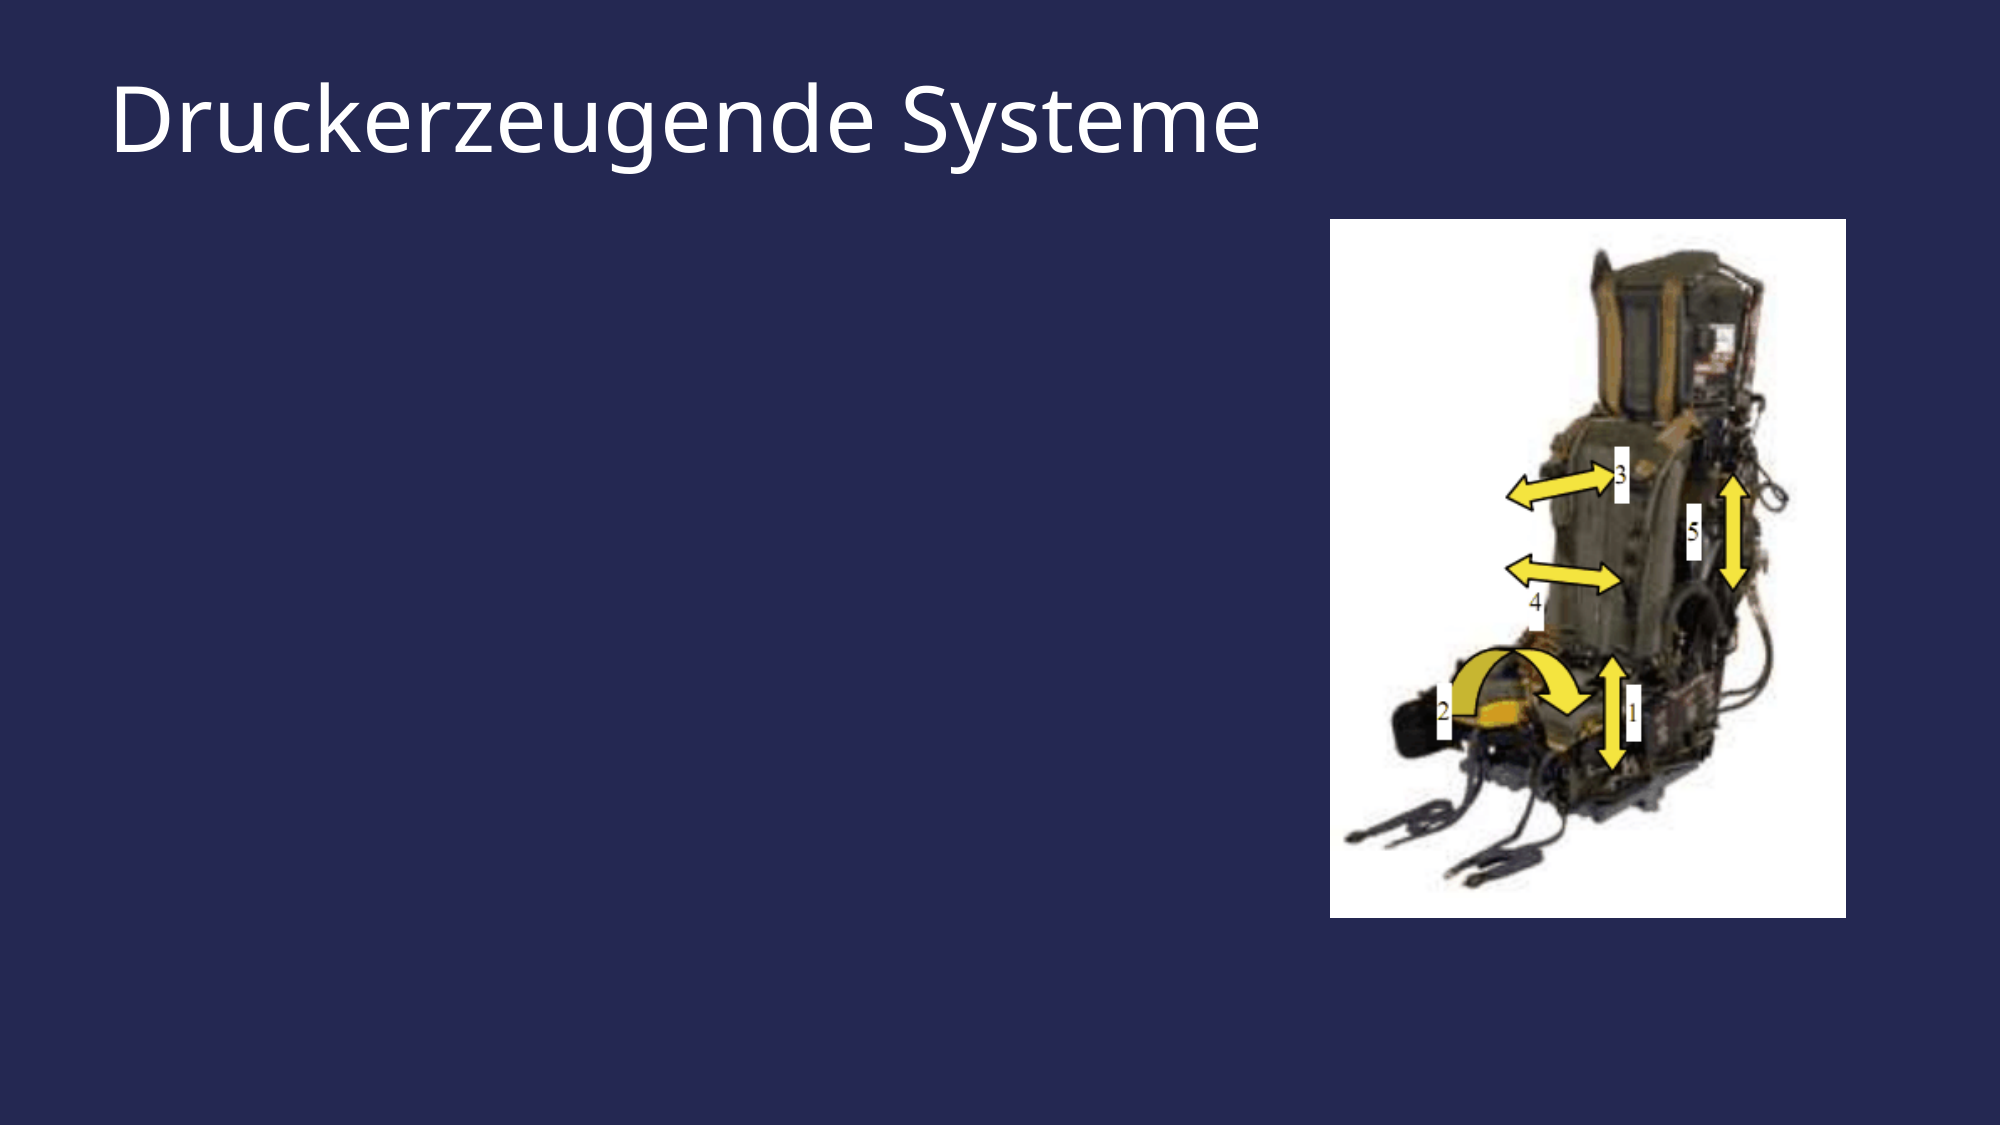

G-Seat und G-Suit für Jet Simulatoren
Der G-Seat
mechanische Bewegungsaktuatoren
Akustikkomponente (Subwoofer) für Vibrationen
G-Kräfte simulierbar durch
Straffungsmechaniken für Gurte
aufblasbare Kissen
# Druckerzeugende Systeme